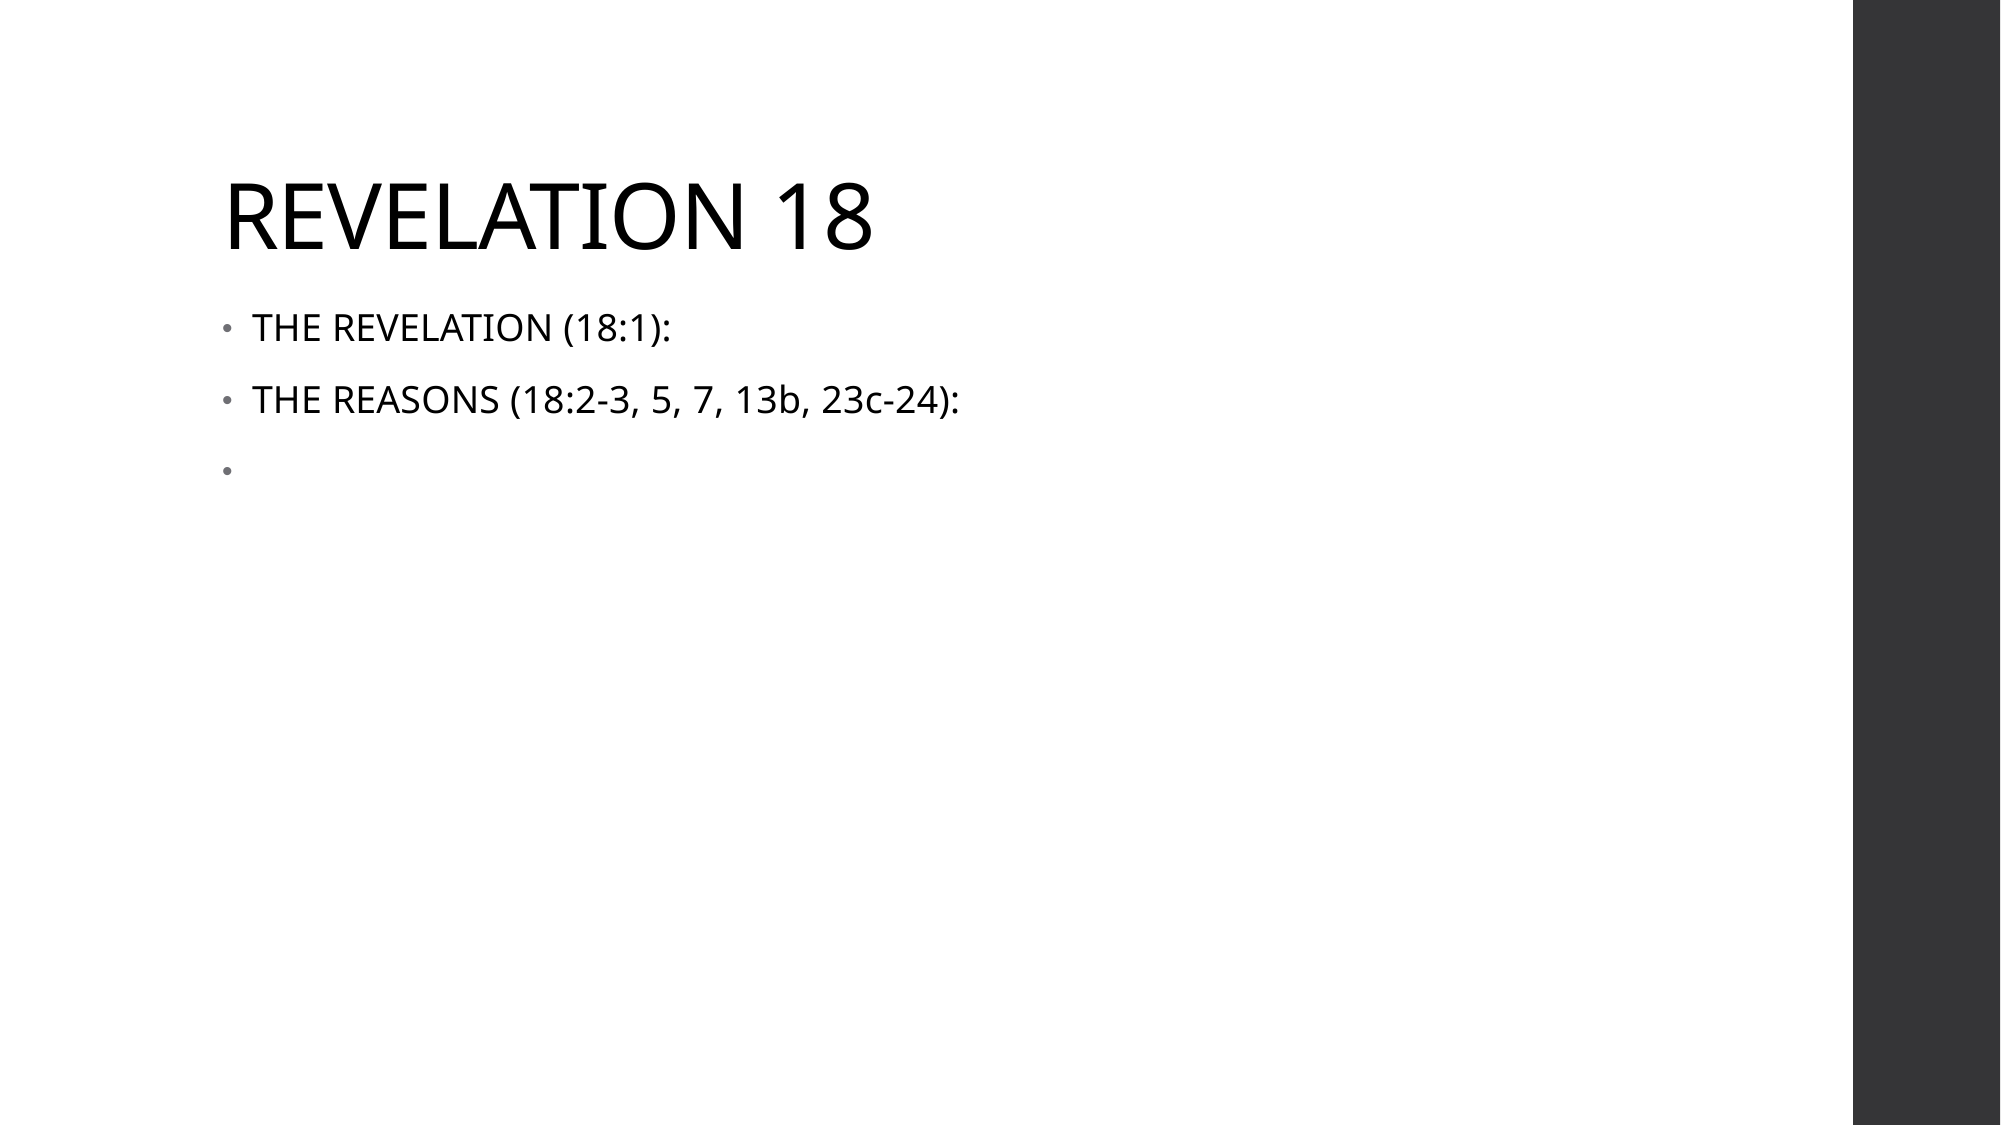

# REVELATION 18
THE REVELATION (18:1):
THE REASONS (18:2-3, 5, 7, 13b, 23c-24):